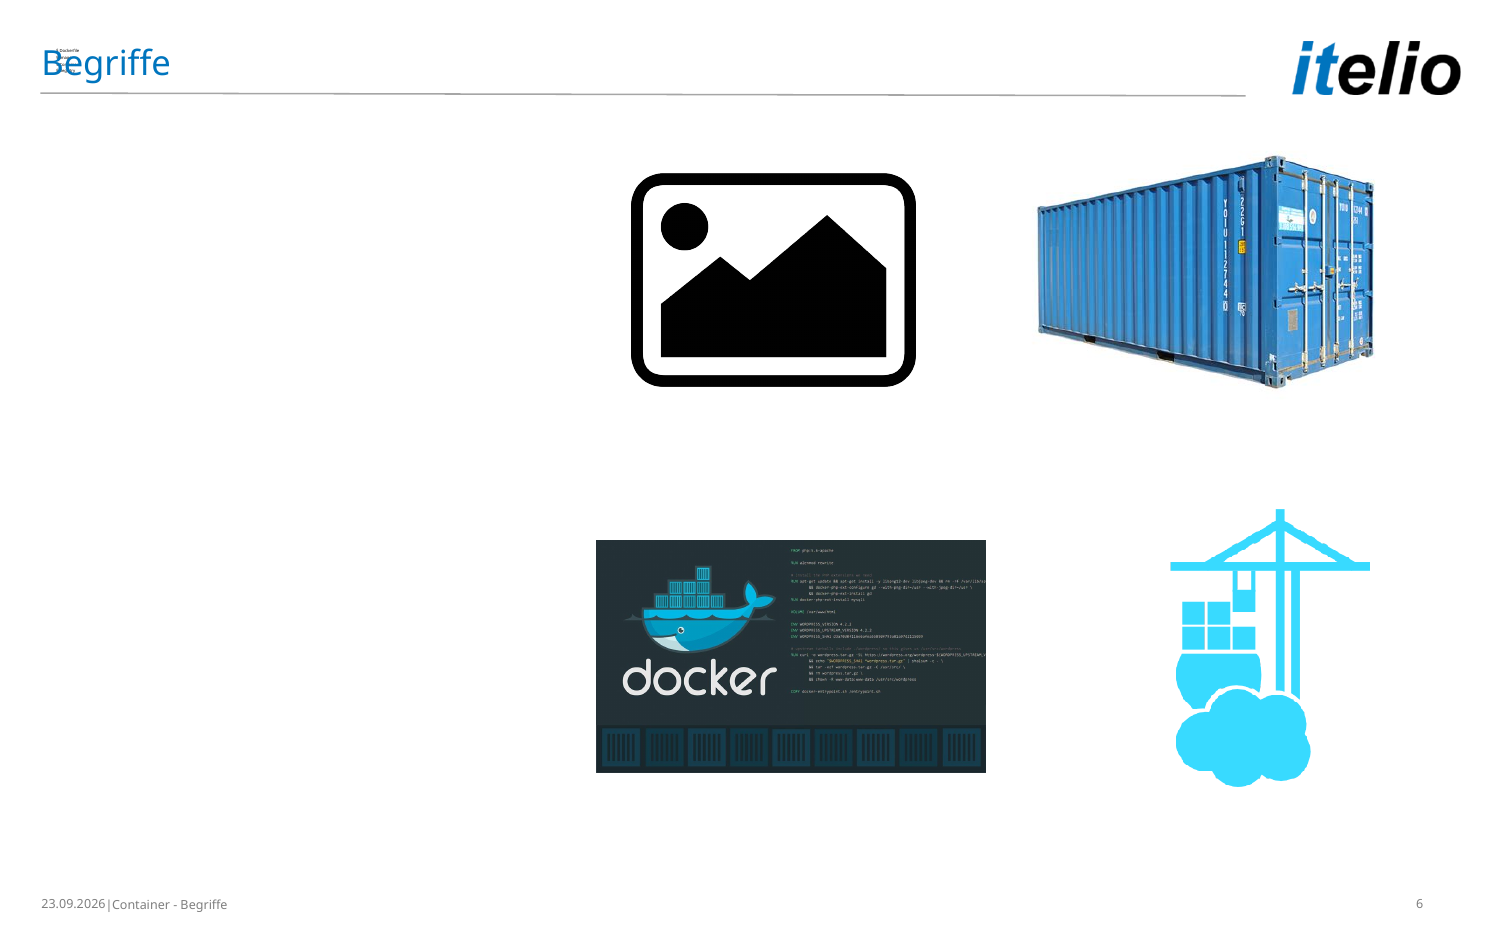

# Dockerfile
Image
Container
Registry
Begriffe
Container - Begriffe
6